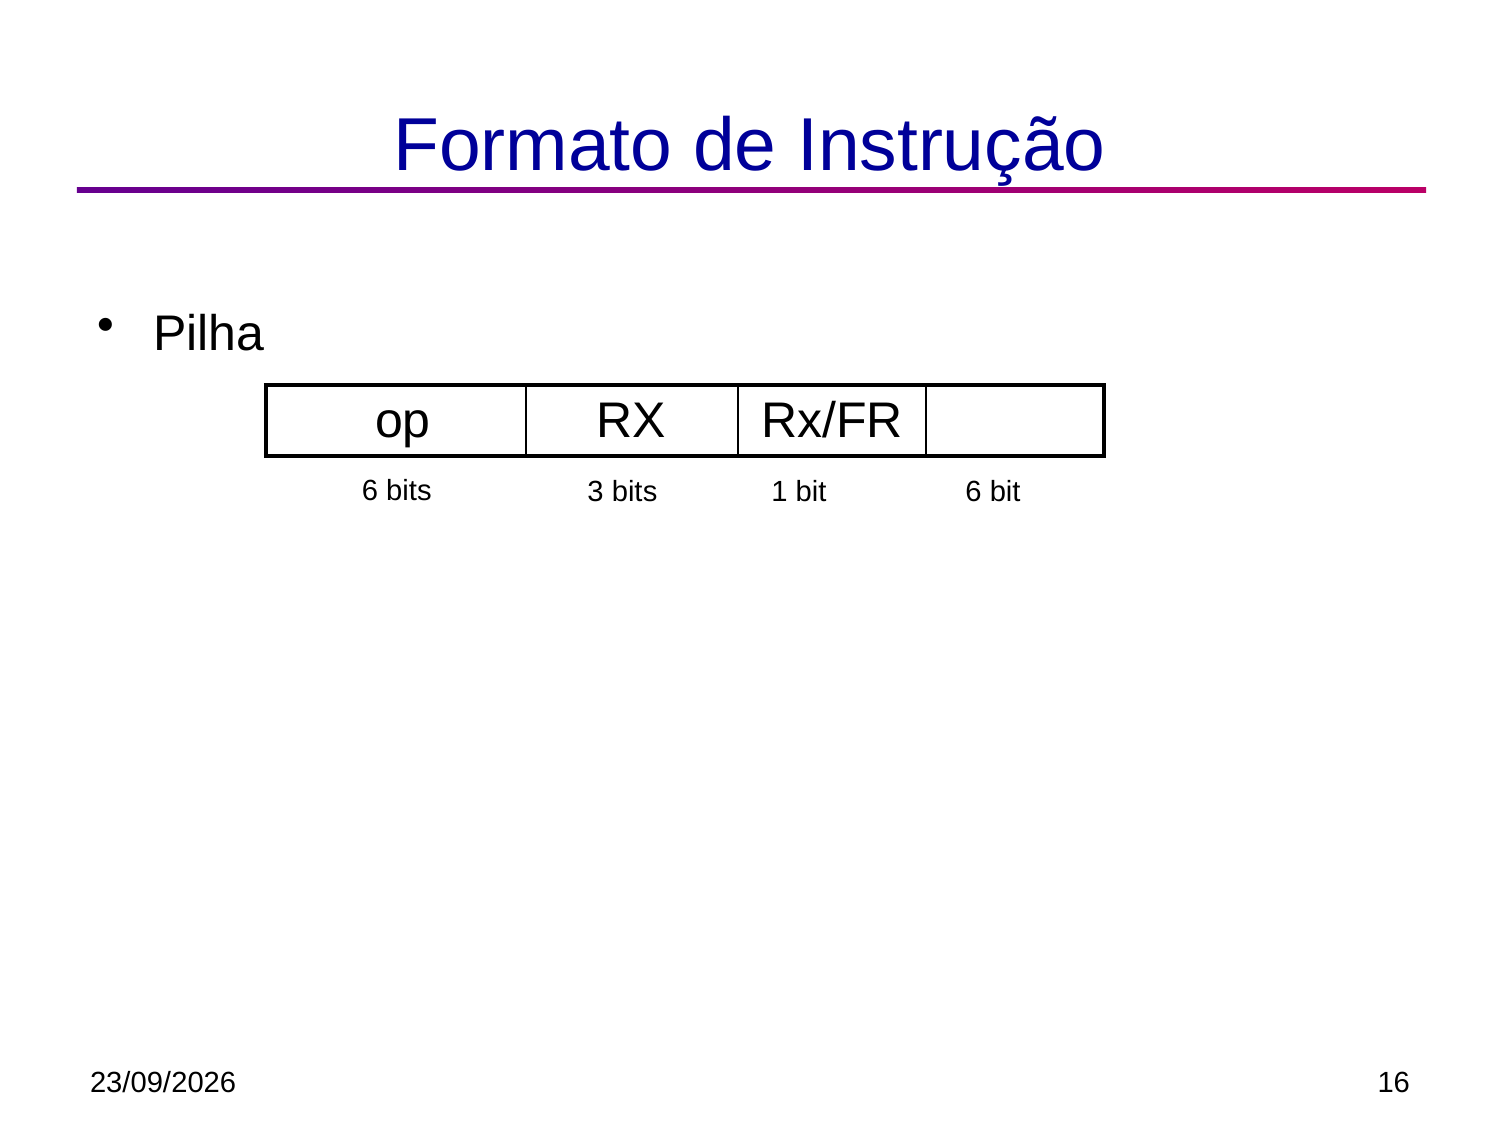

# Formato de Instrução
Pilha
| op | RX | Rx/FR | |
| --- | --- | --- | --- |
6 bits
3 bits
6 bit
1 bit